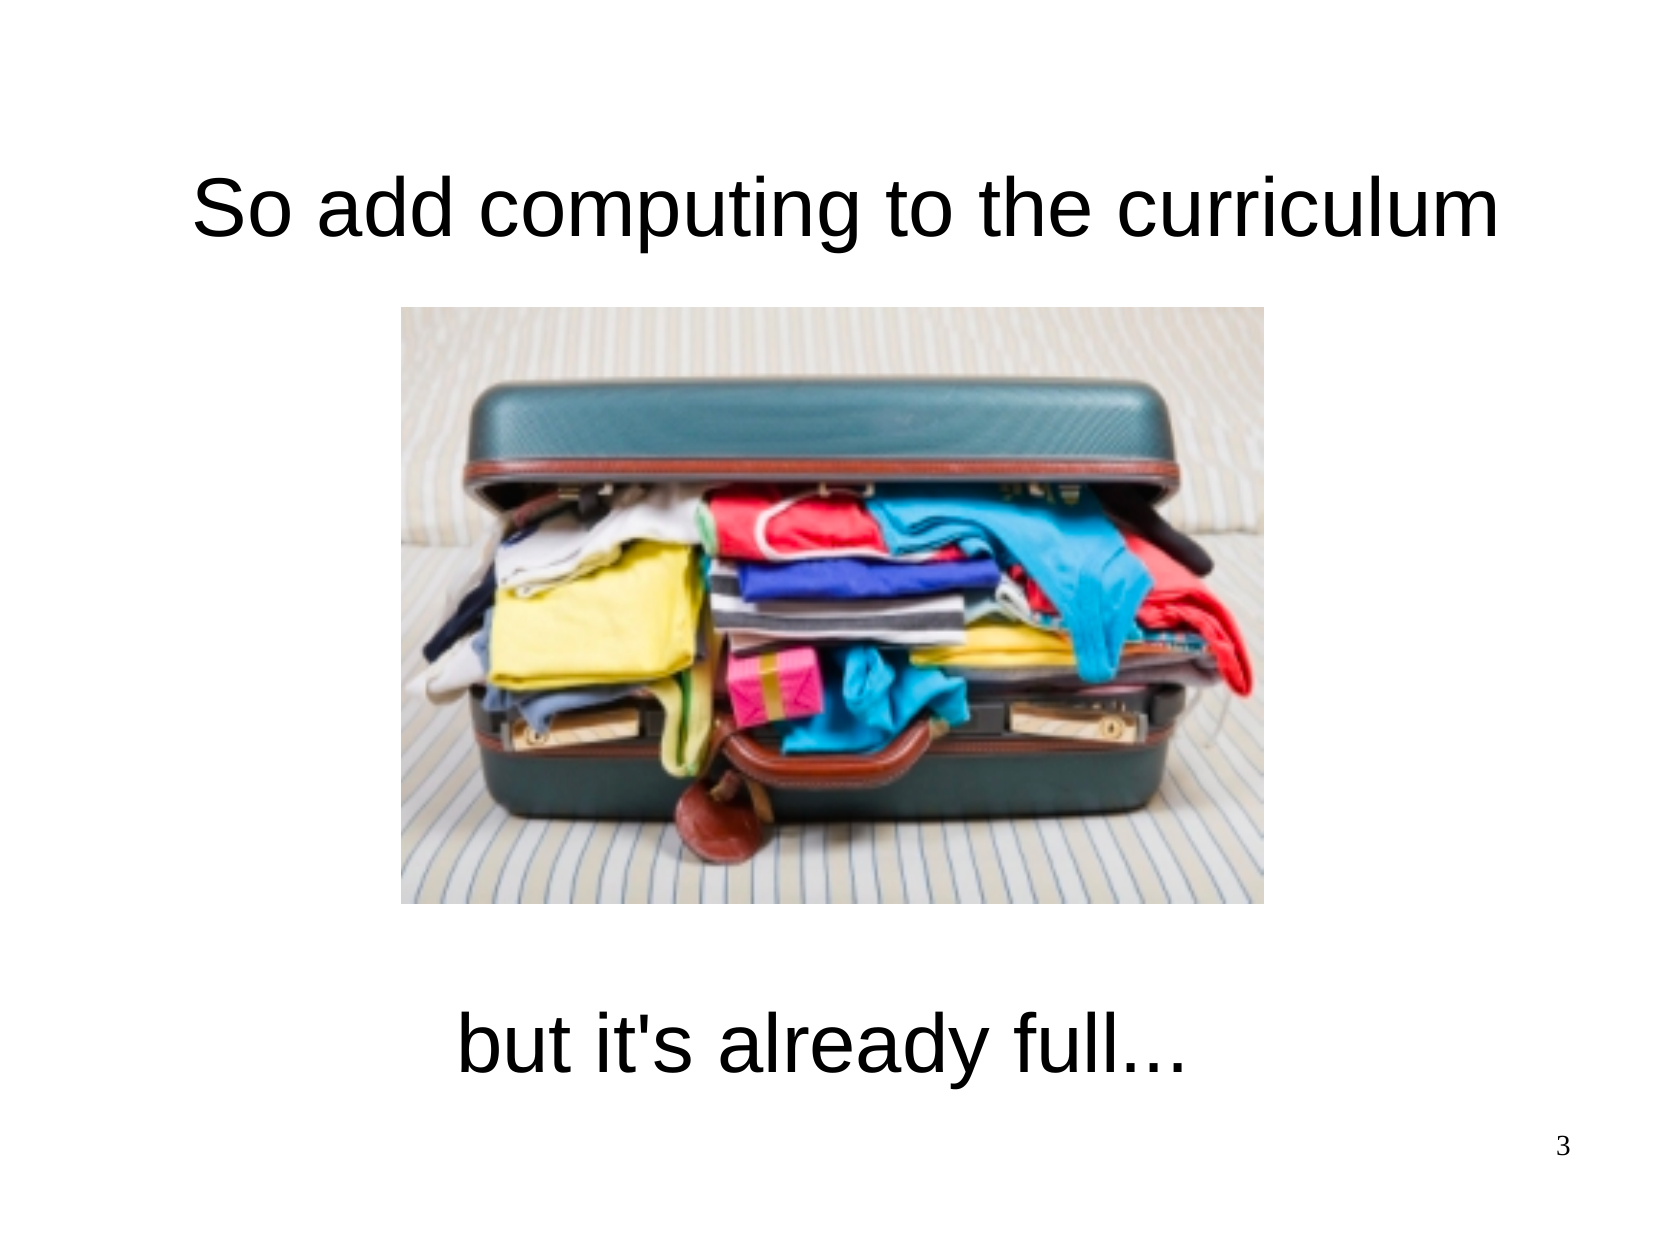

So add computing to the curriculum
but it's already full...
3